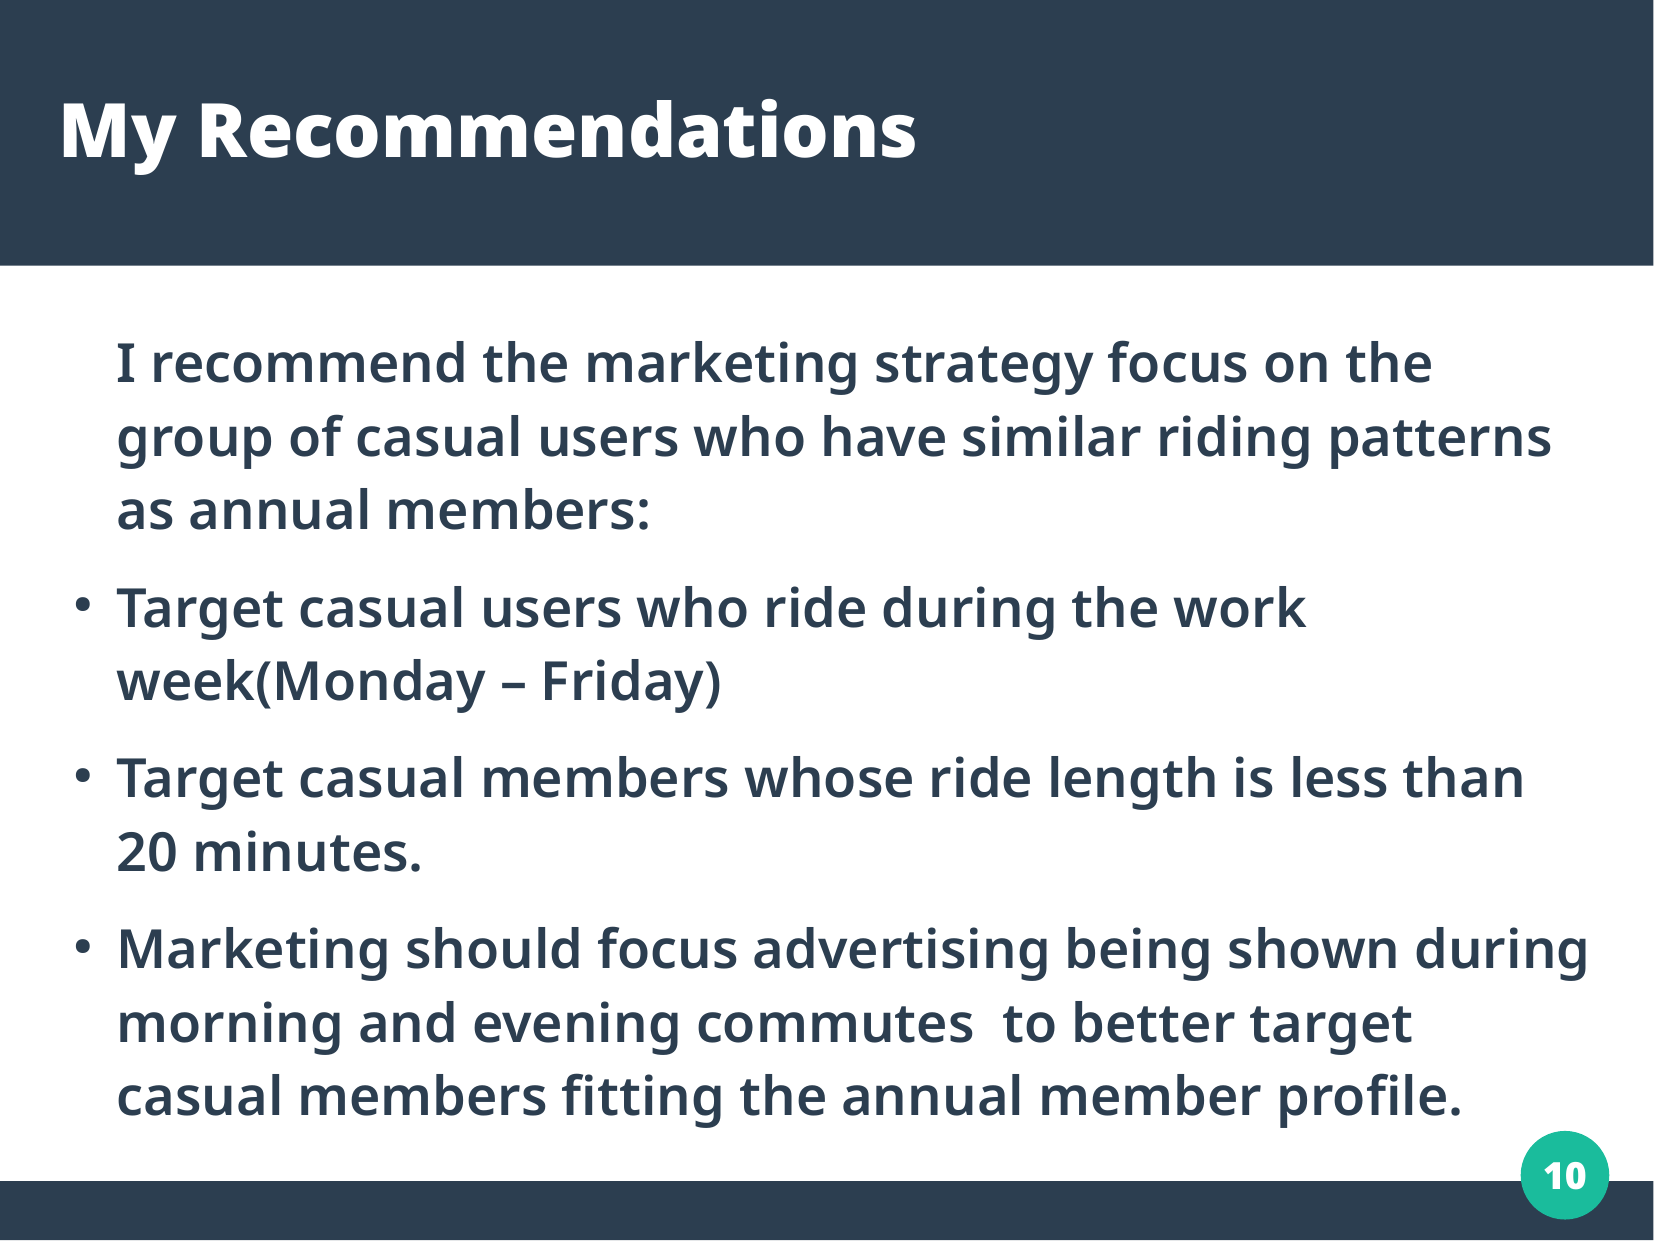

# My Recommendations
I recommend the marketing strategy focus on the group of casual users who have similar riding patterns as annual members:
Target casual users who ride during the work week(Monday – Friday)
Target casual members whose ride length is less than 20 minutes.
Marketing should focus advertising being shown during morning and evening commutes to better target casual members fitting the annual member profile.
10